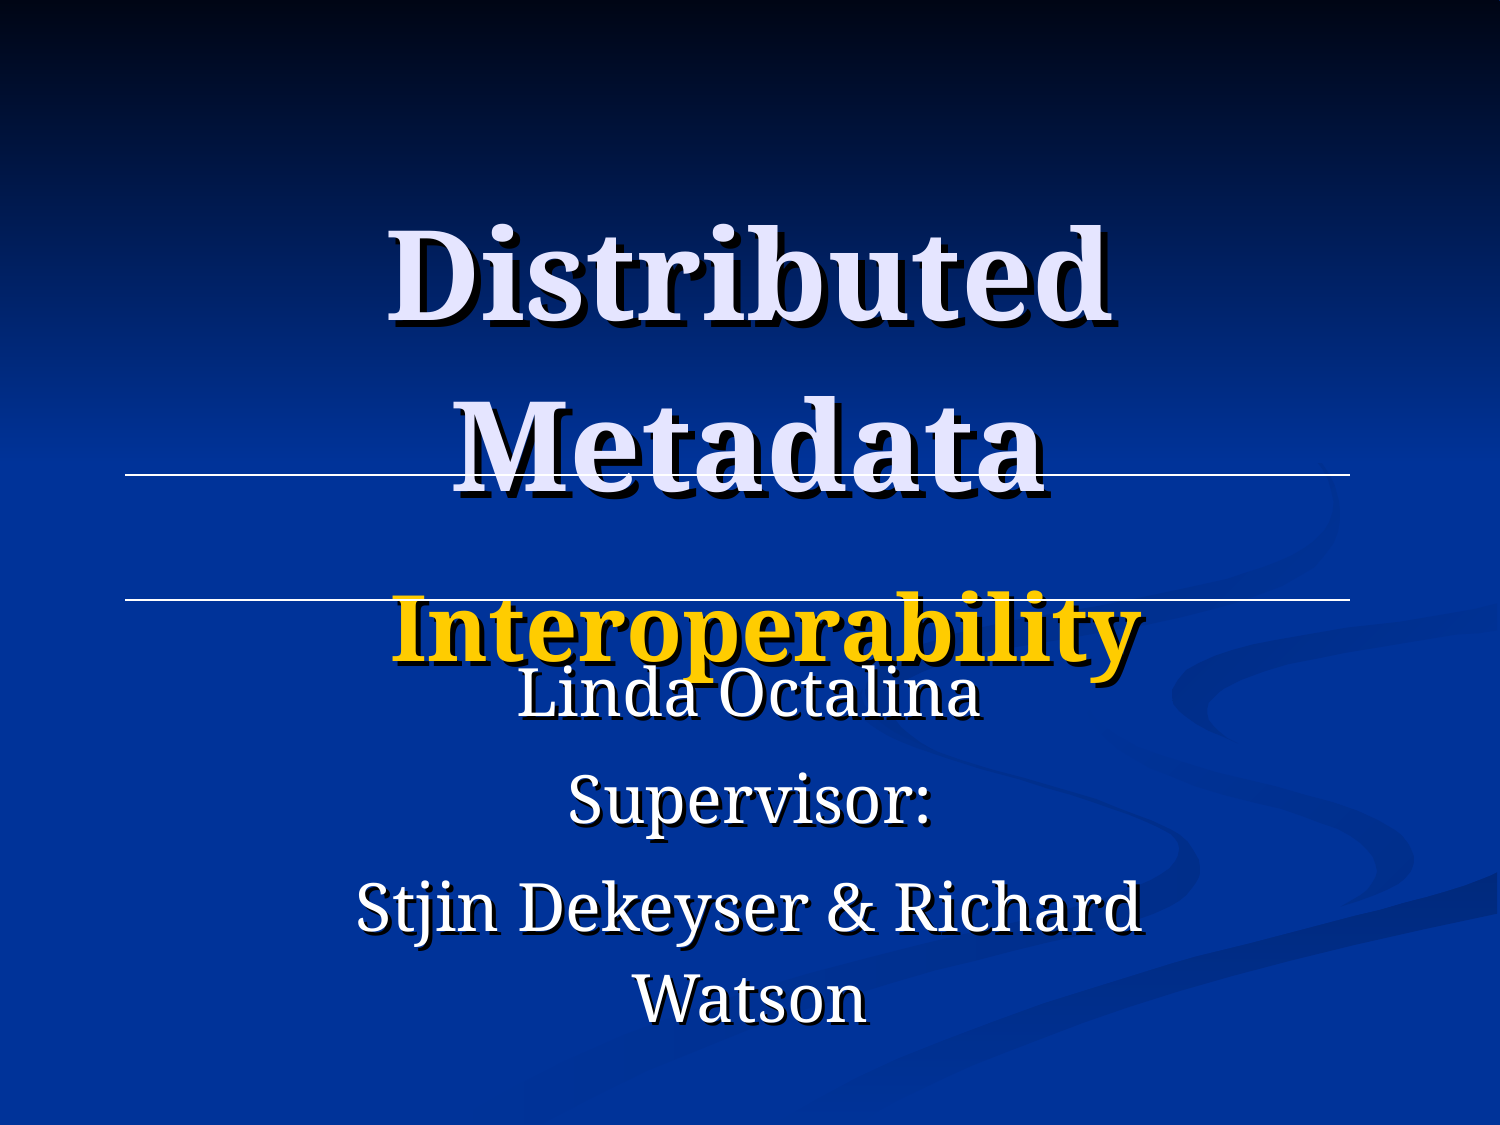

# Distributed Metadata Interoperability
Linda Octalina
Supervisor:
Stjin Dekeyser & Richard Watson